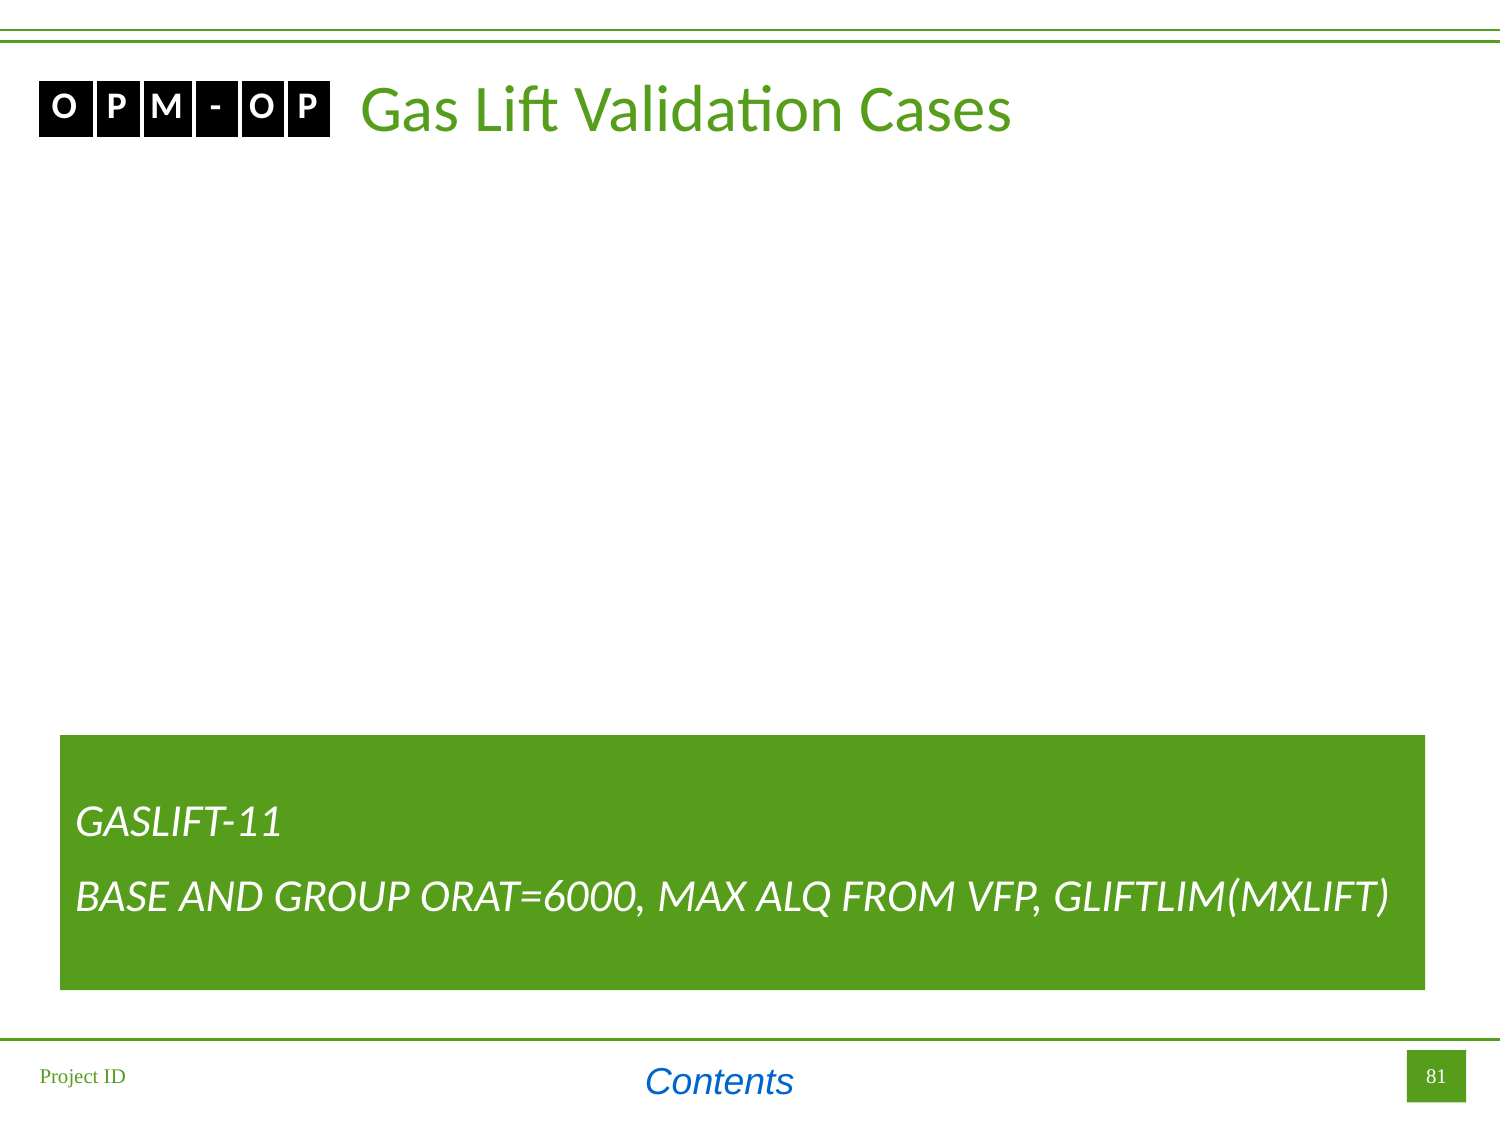

# Gas Lift Validation Cases
GASLIFT-11
Base and group ORAT=6000, Max ALQ from VFP, GLIFTLIM(MXLIFT)
Project ID
81